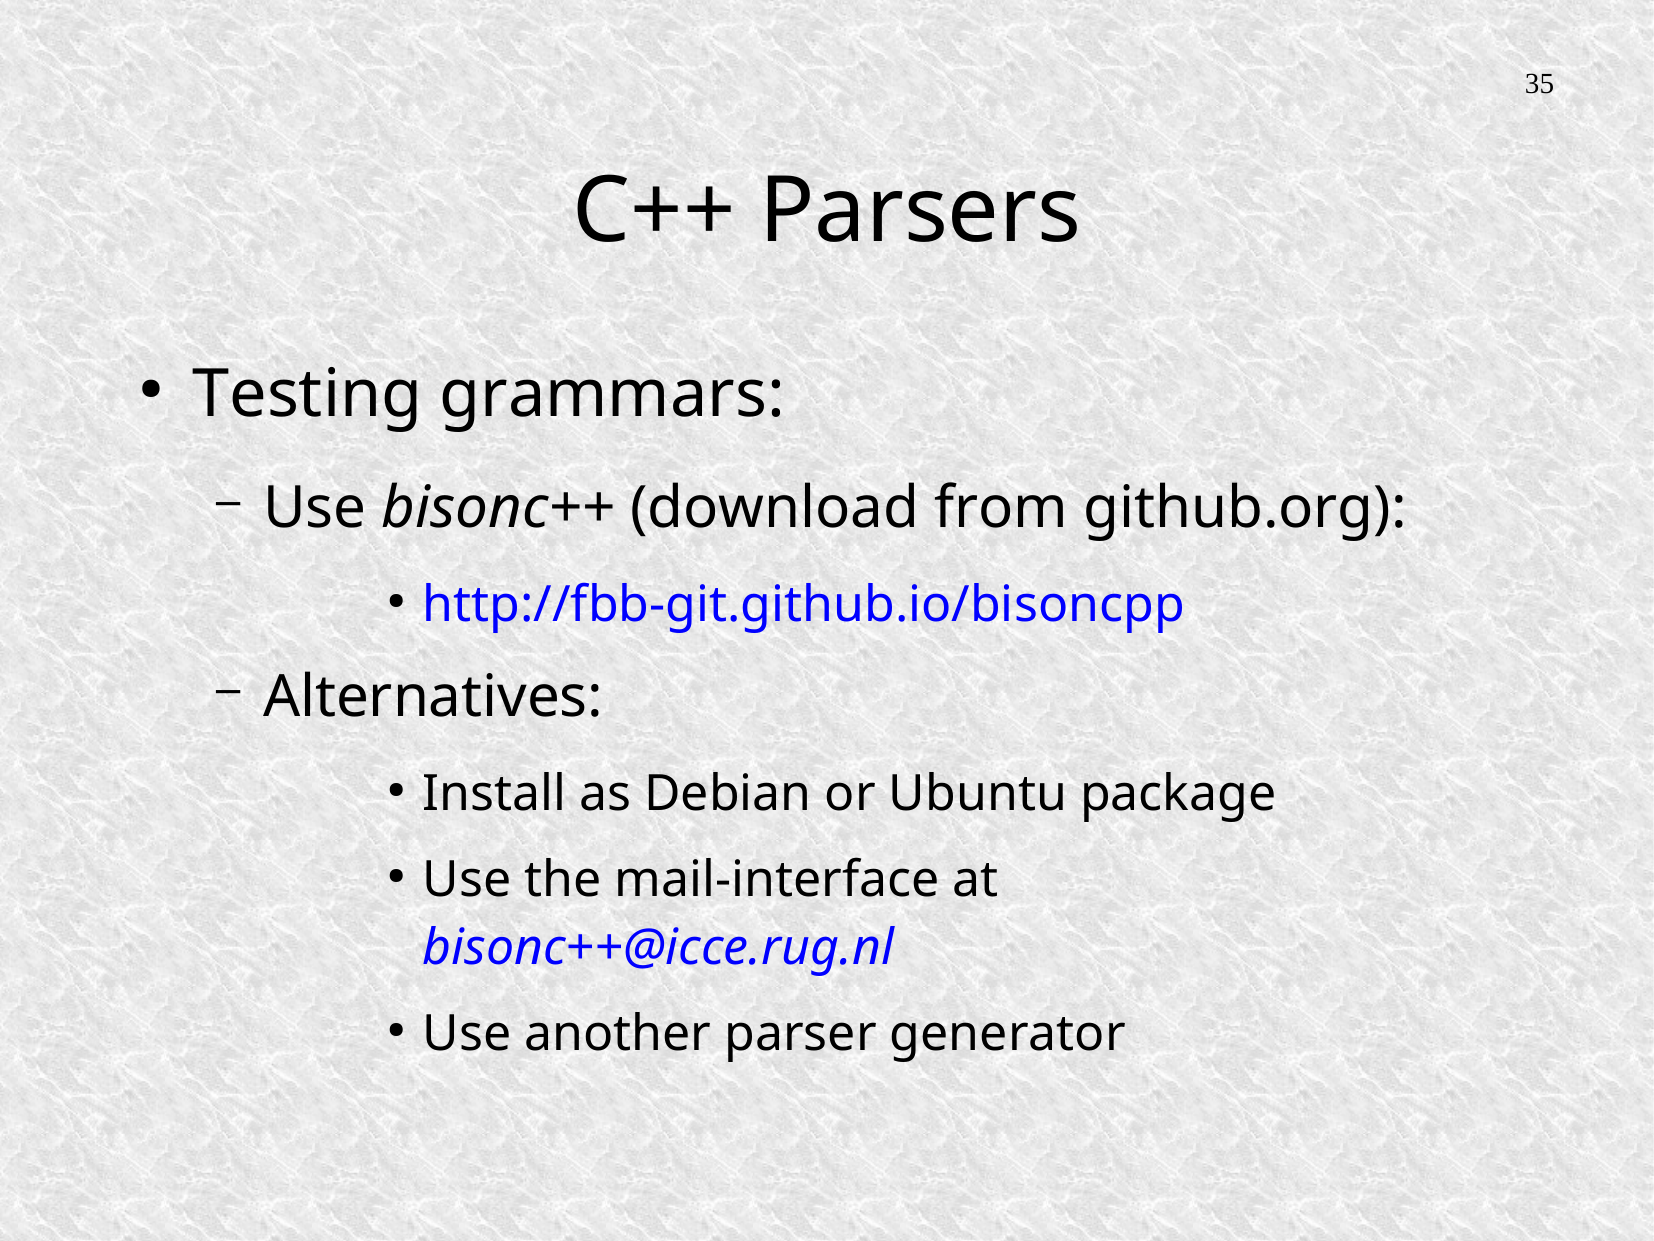

35
# C++ Parsers
Testing grammars:
Use bisonc++ (download from github.org):
http://fbb-git.github.io/bisoncpp
Alternatives:
Install as Debian or Ubuntu package
Use the mail-interface at
bisonc++@icce.rug.nl
Use another parser generator